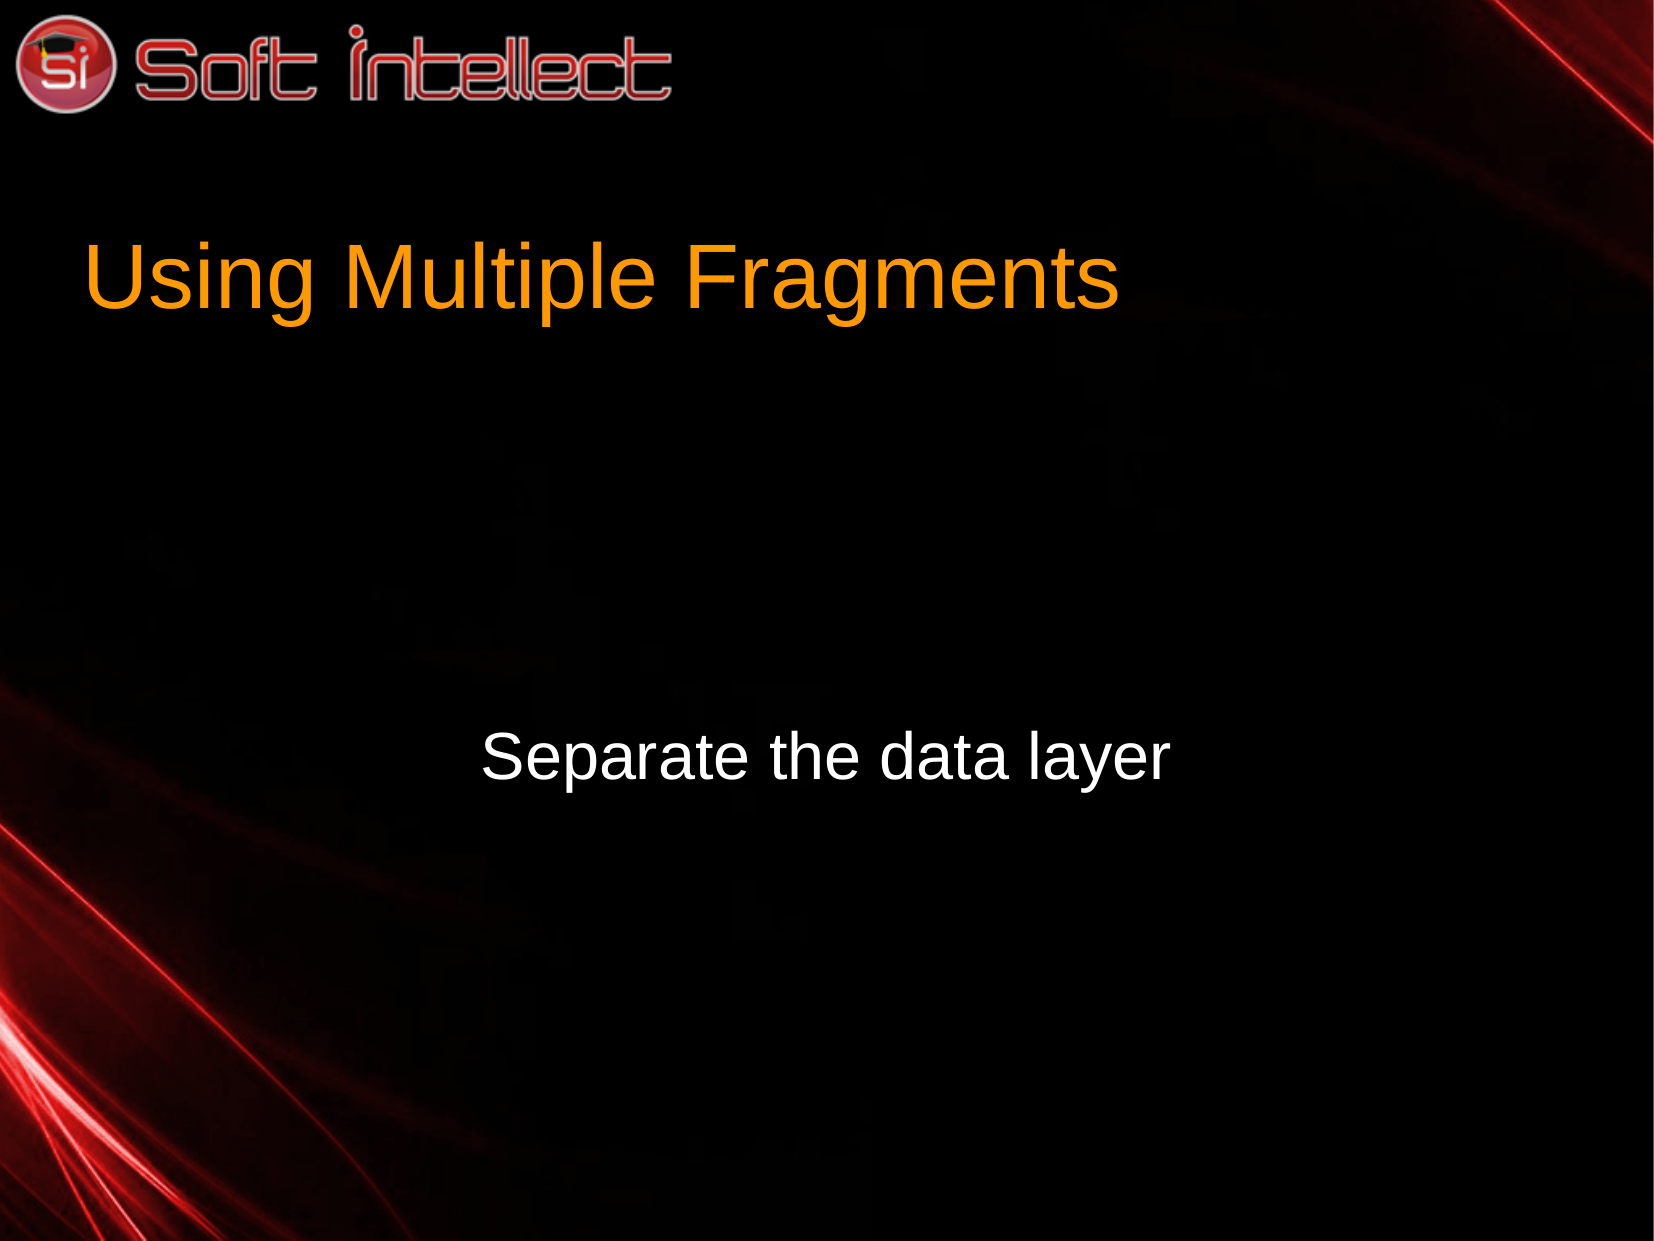

# Using Multiple Fragments
Separate the data layer